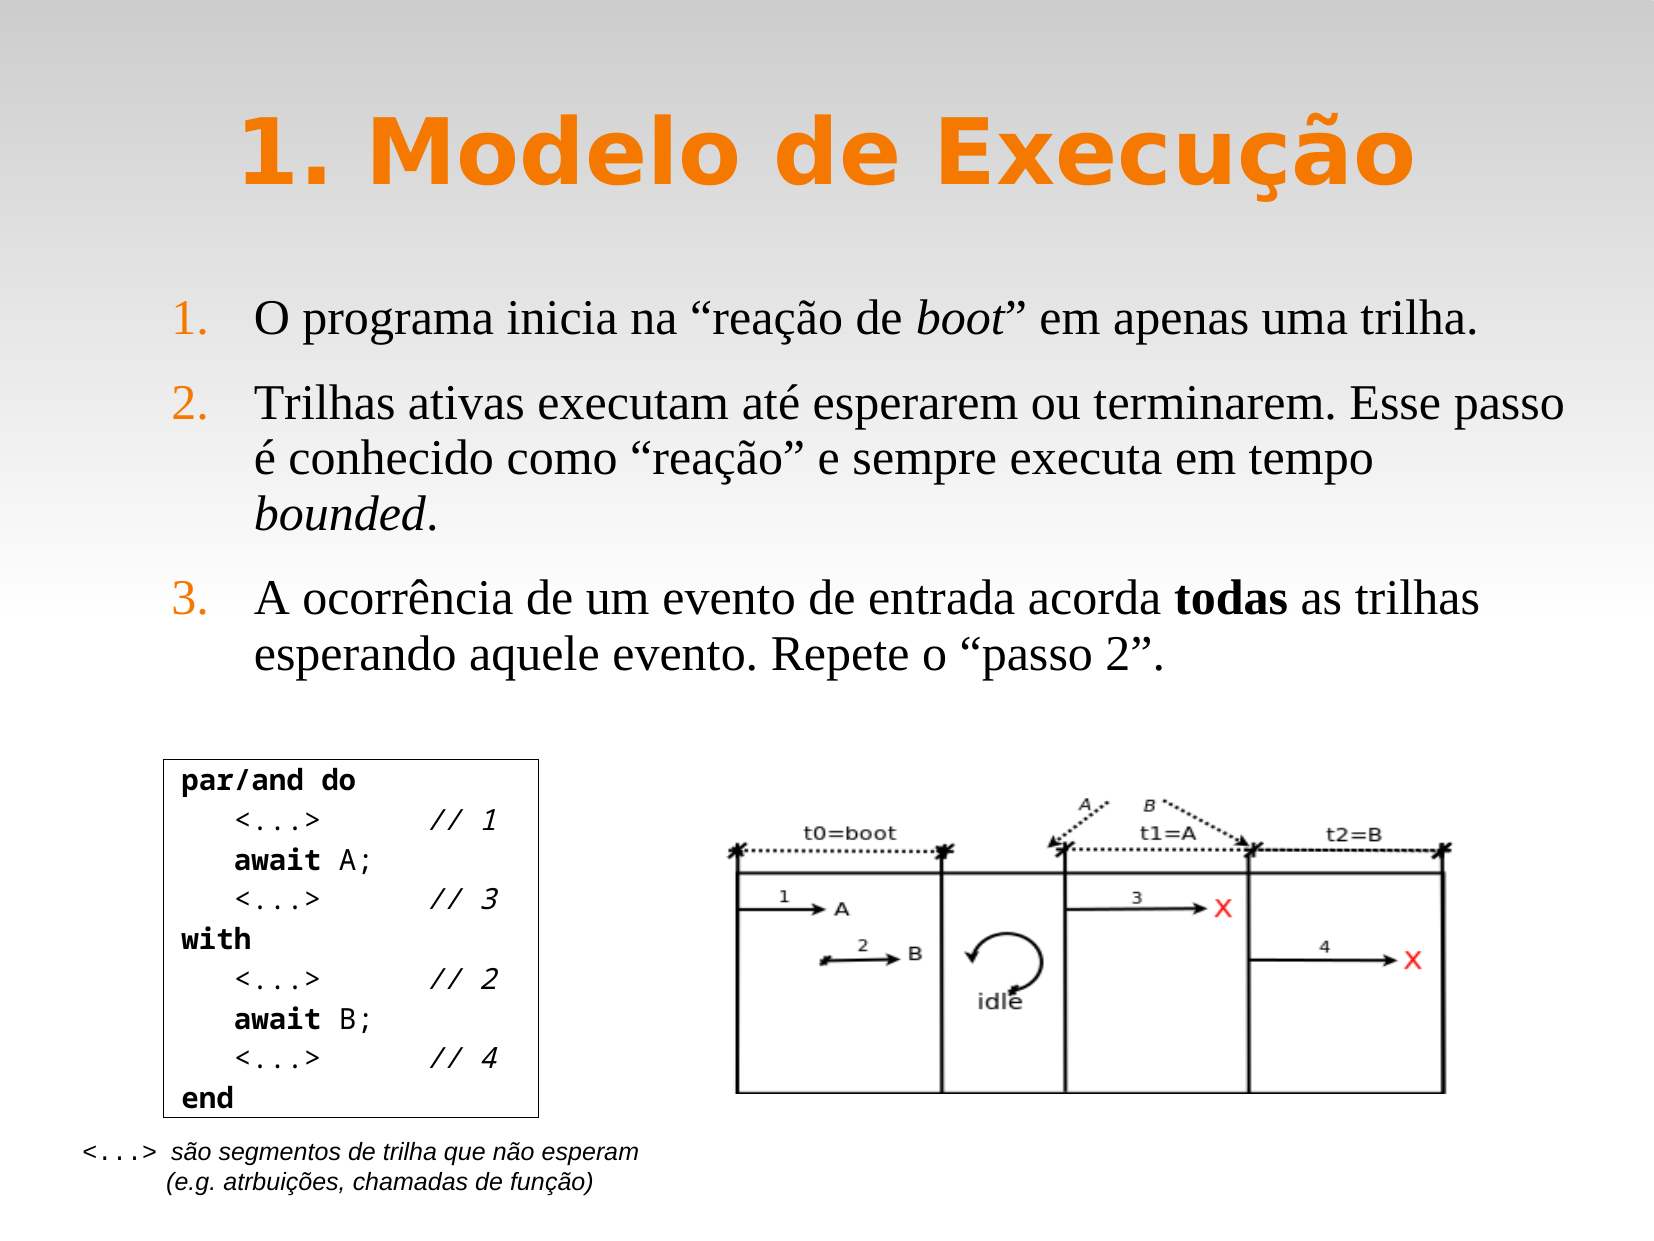

# 1. Modelo de Execução
O programa inicia na “reação de boot” em apenas uma trilha.
Trilhas ativas executam até esperarem ou terminarem. Esse passo é conhecido como “reação” e sempre executa em tempo bounded.
A ocorrência de um evento de entrada acorda todas as trilhas esperando aquele evento. Repete o “passo 2”.
 par/and do
 <...> // 1
 await A;
 <...> // 3
 with
 <...> // 2
 await B;
 <...> // 4
 end
<...> são segmentos de trilha que não esperam
 (e.g. atrbuições, chamadas de função)